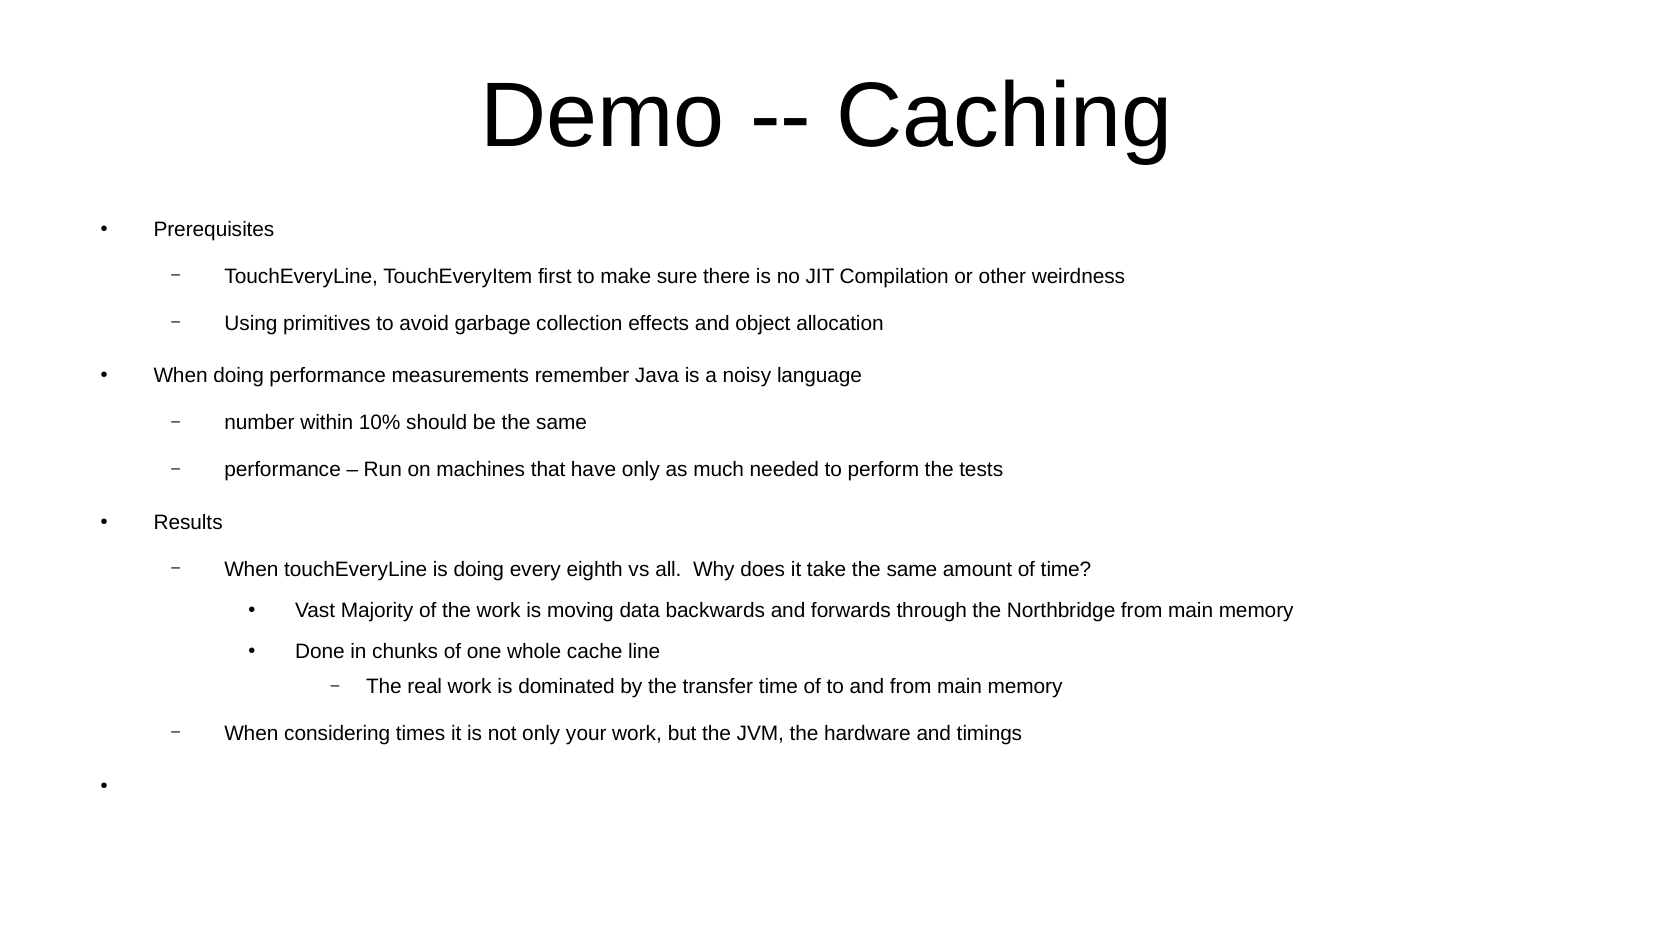

# Demo -- Caching
Prerequisites
TouchEveryLine, TouchEveryItem first to make sure there is no JIT Compilation or other weirdness
Using primitives to avoid garbage collection effects and object allocation
When doing performance measurements remember Java is a noisy language
number within 10% should be the same
performance – Run on machines that have only as much needed to perform the tests
Results
When touchEveryLine is doing every eighth vs all. Why does it take the same amount of time?
Vast Majority of the work is moving data backwards and forwards through the Northbridge from main memory
Done in chunks of one whole cache line
The real work is dominated by the transfer time of to and from main memory
When considering times it is not only your work, but the JVM, the hardware and timings